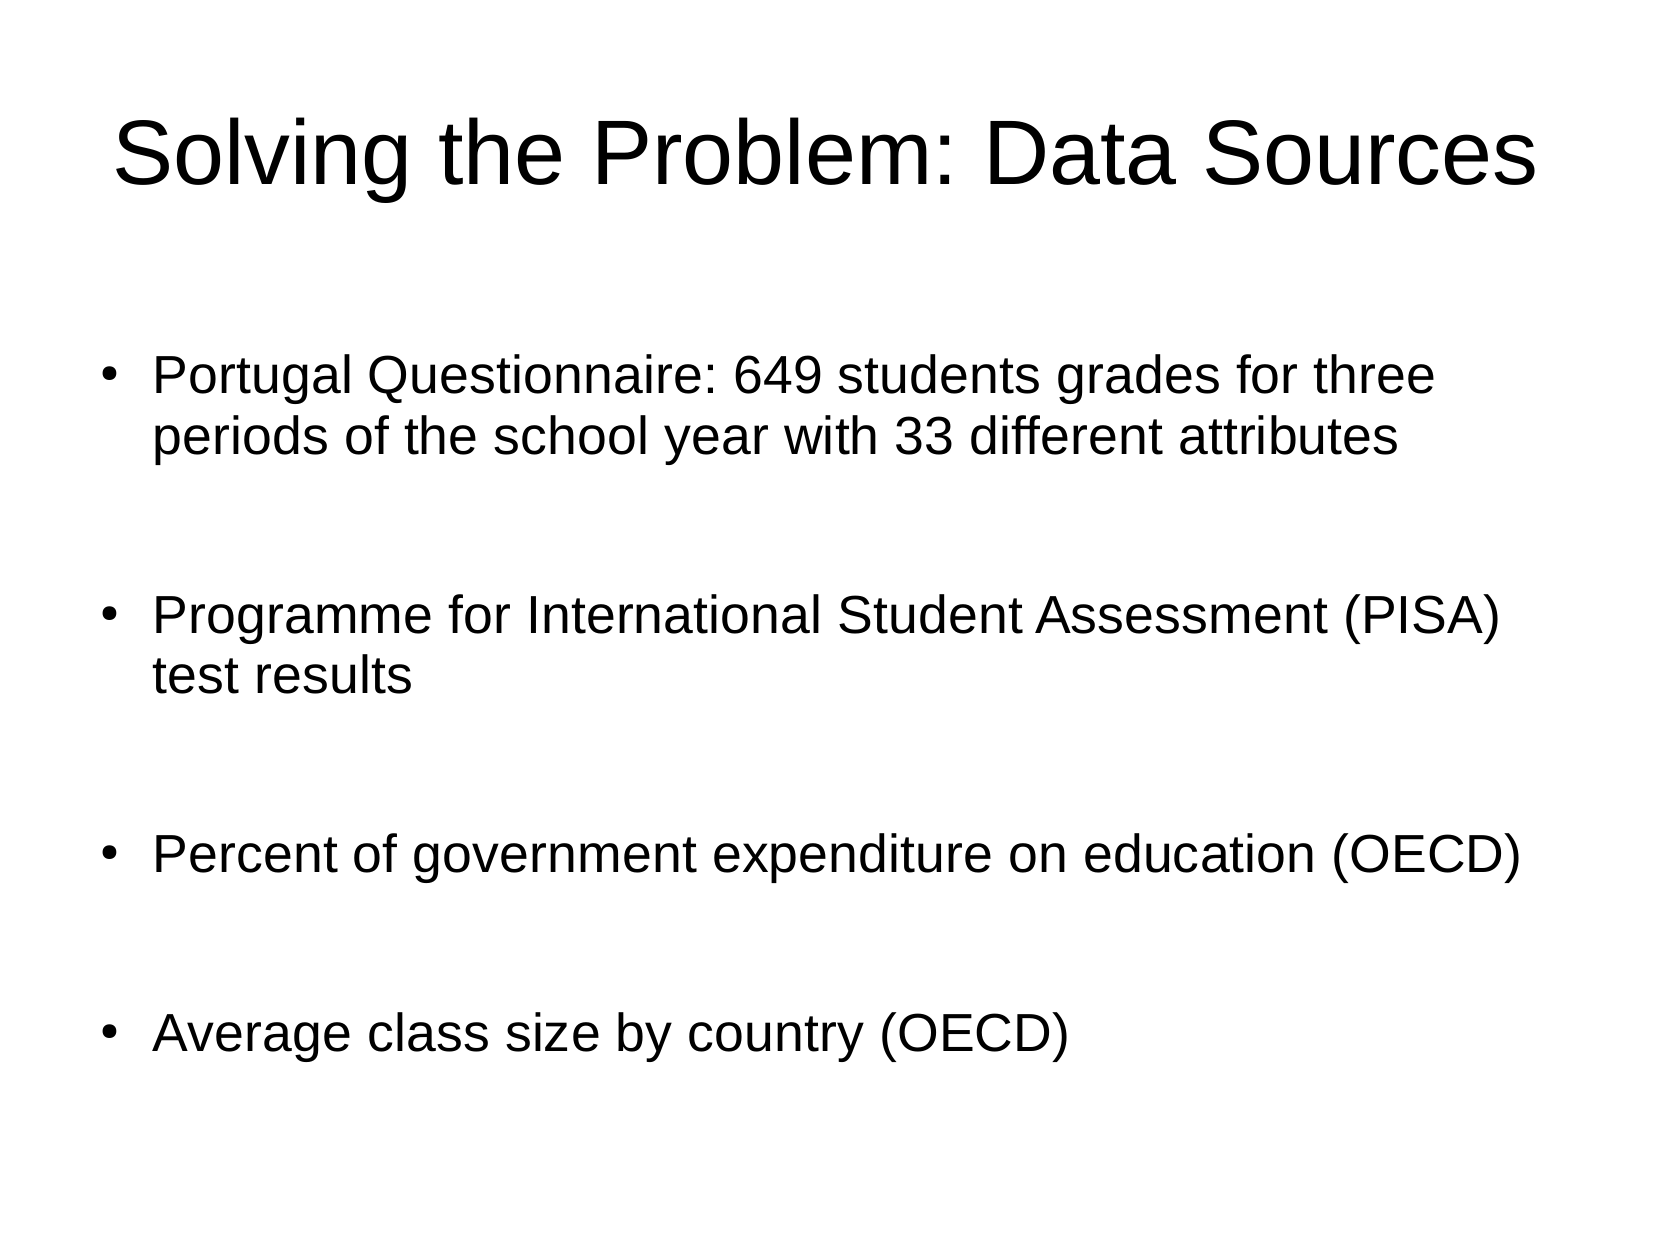

# Solving the Problem: Data Sources
Portugal Questionnaire: 649 students grades for three periods of the school year with 33 different attributes
Programme for International Student Assessment (PISA) test results
Percent of government expenditure on education (OECD)
Average class size by country (OECD)